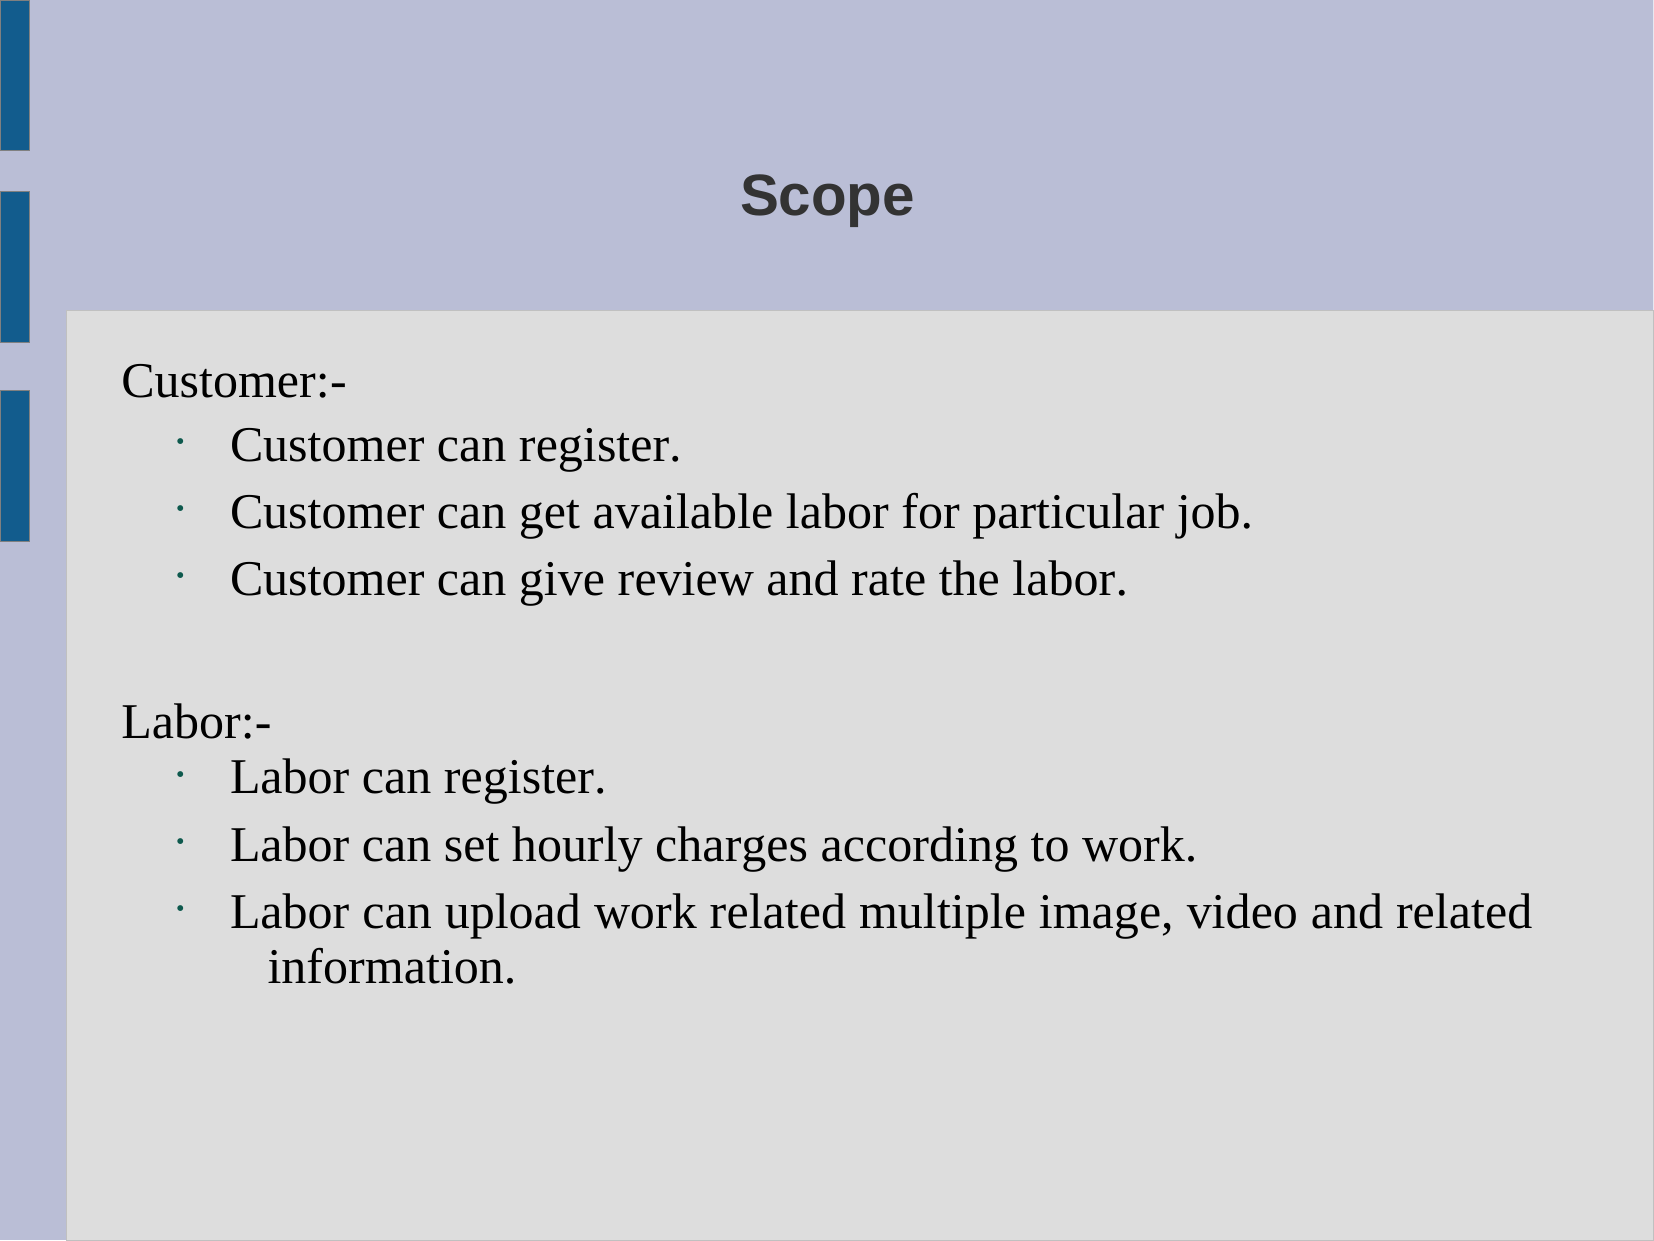

# Scope
Customer:-
Customer can register.
Customer can get available labor for particular job.
Customer can give review and rate the labor.
Labor:-
Labor can register.
Labor can set hourly charges according to work.
Labor can upload work related multiple image, video and related information.